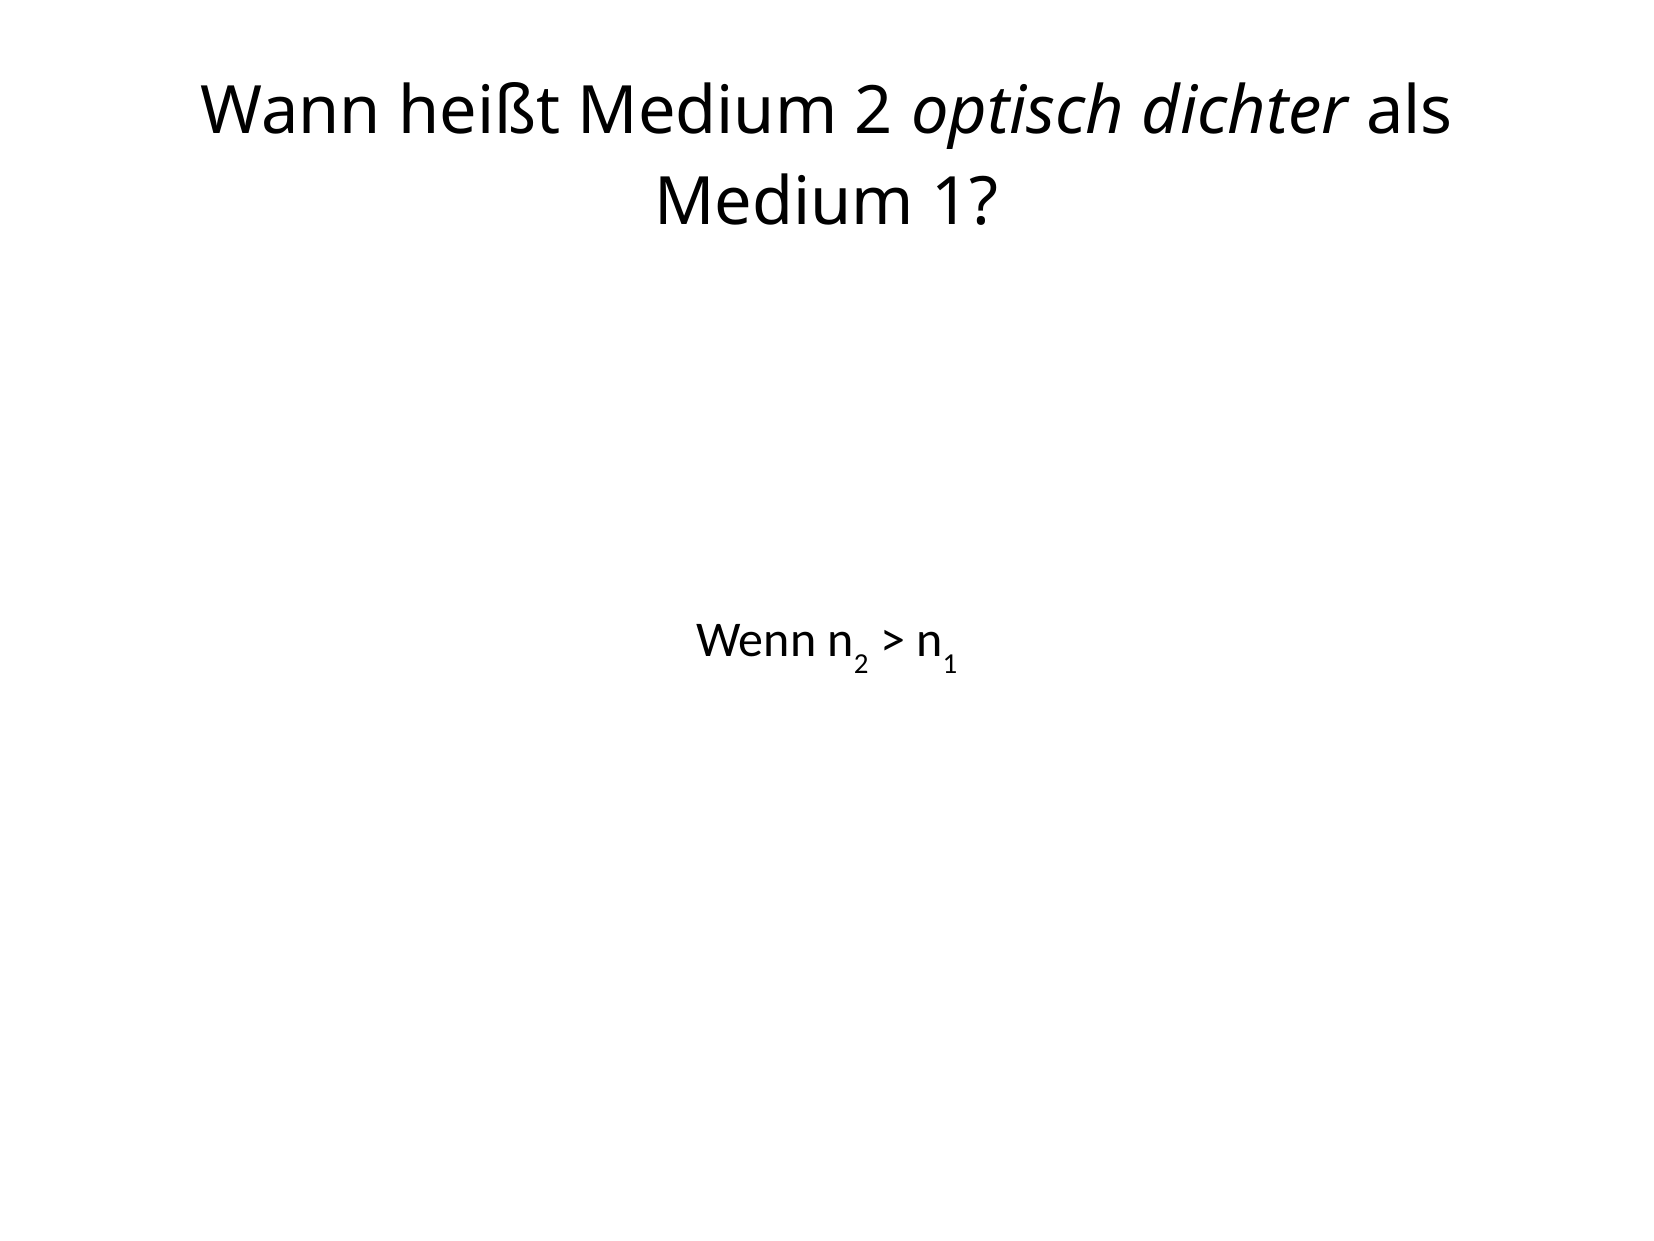

# Wann heißt Medium 2 optisch dichter als Medium 1?
Wenn n2 > n1